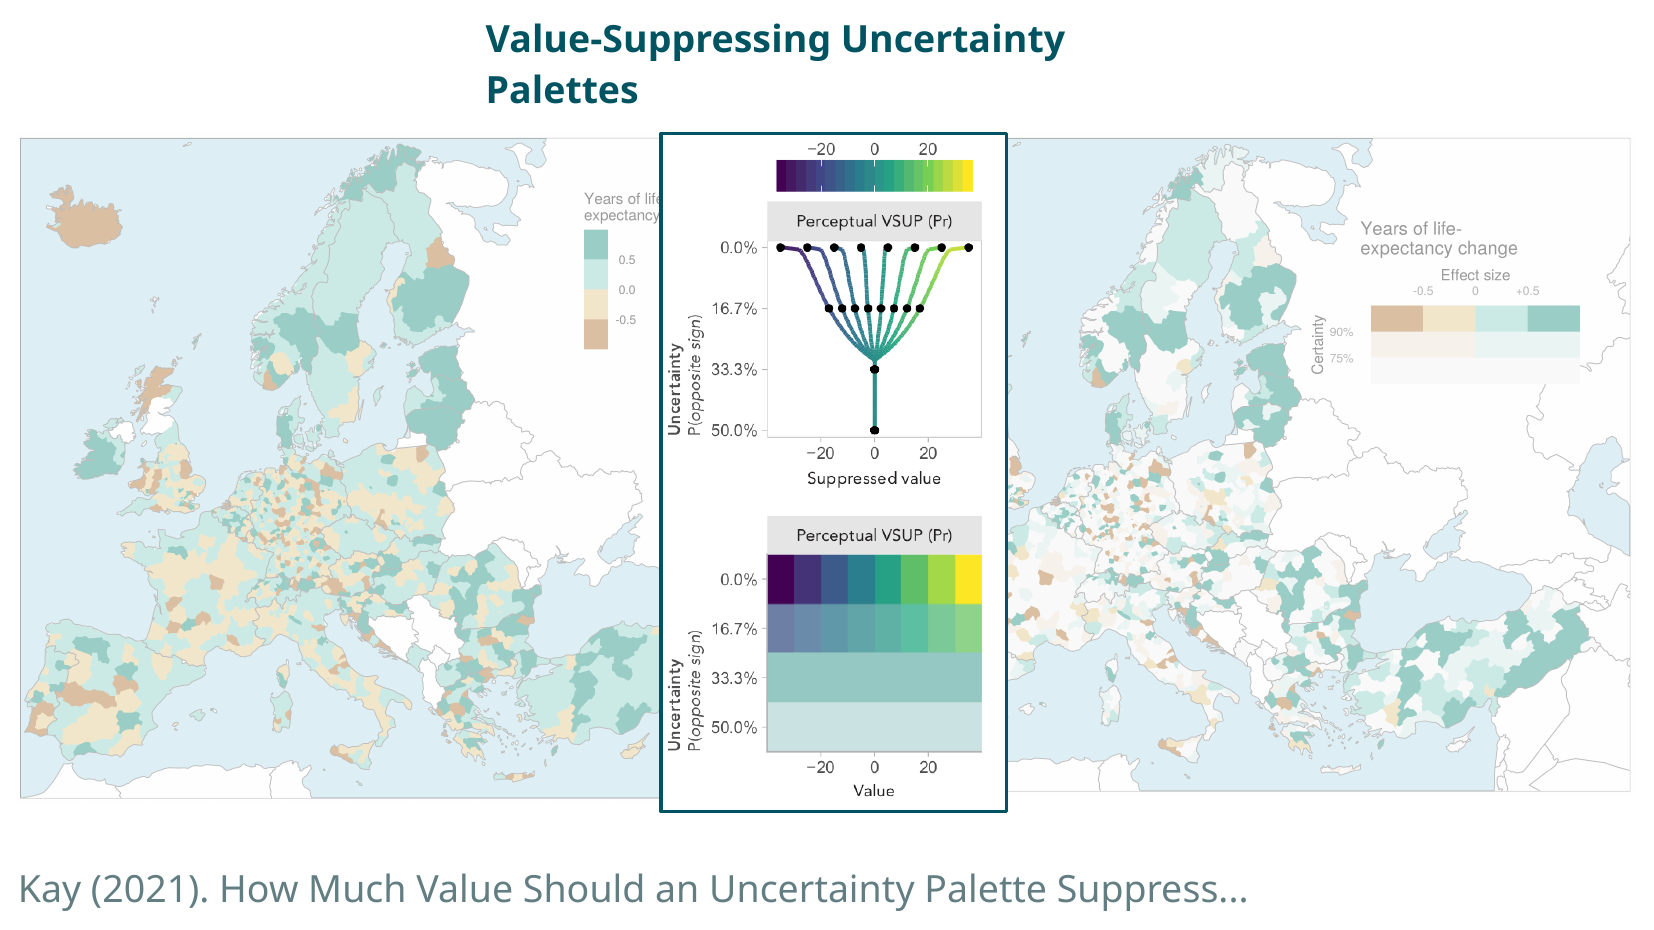

Value-Suppressing Uncertainty Palettes
Kay (2021). How Much Value Should an Uncertainty Palette Suppress...